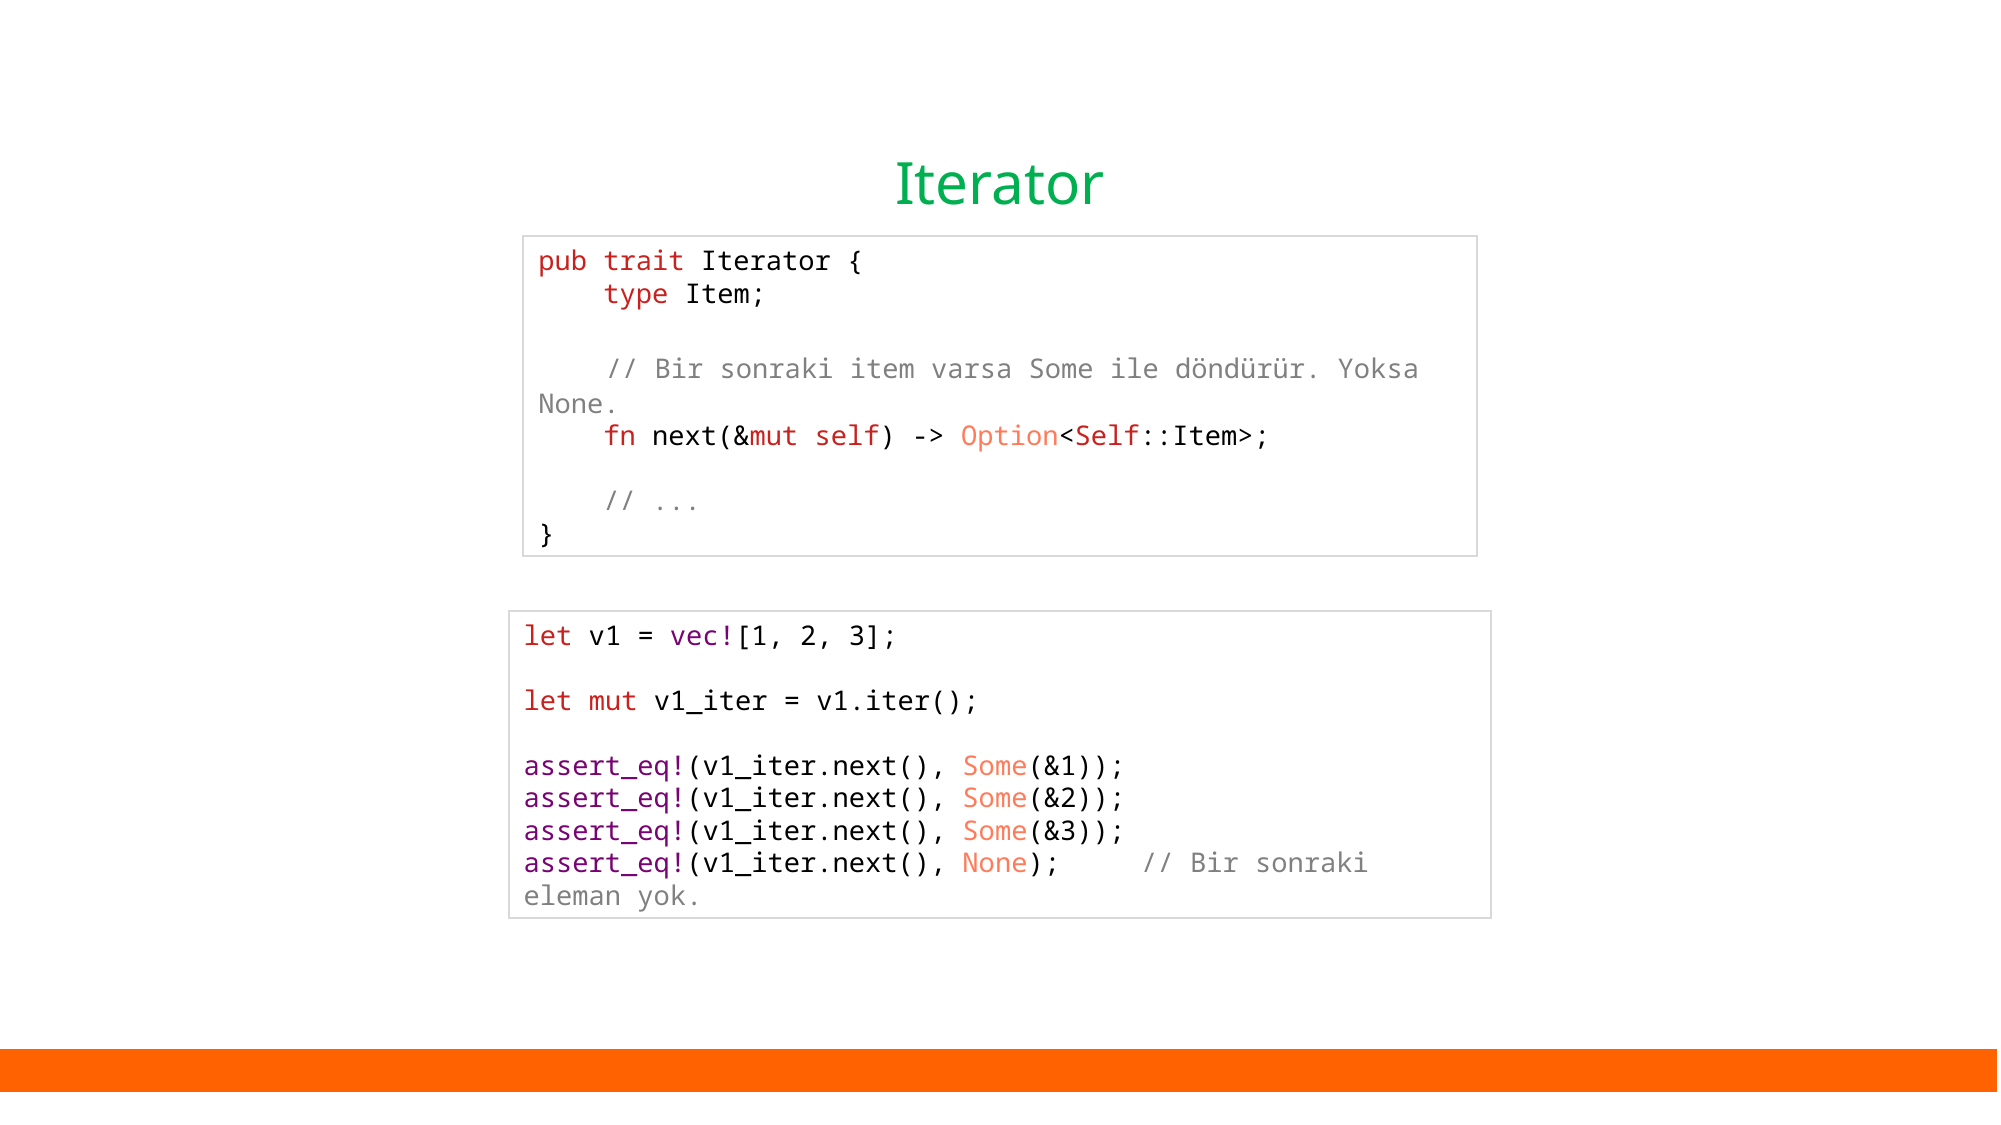

# Iterator
pub trait Iterator {
 type Item;
 // Bir sonraki item varsa Some ile döndürür. Yoksa None.
 fn next(&mut self) -> Option<Self::Item>;
 // ...
}
let v1 = vec![1, 2, 3];
let mut v1_iter = v1.iter();
assert_eq!(v1_iter.next(), Some(&1));
assert_eq!(v1_iter.next(), Some(&2));
assert_eq!(v1_iter.next(), Some(&3));
assert_eq!(v1_iter.next(), None); // Bir sonraki eleman yok.